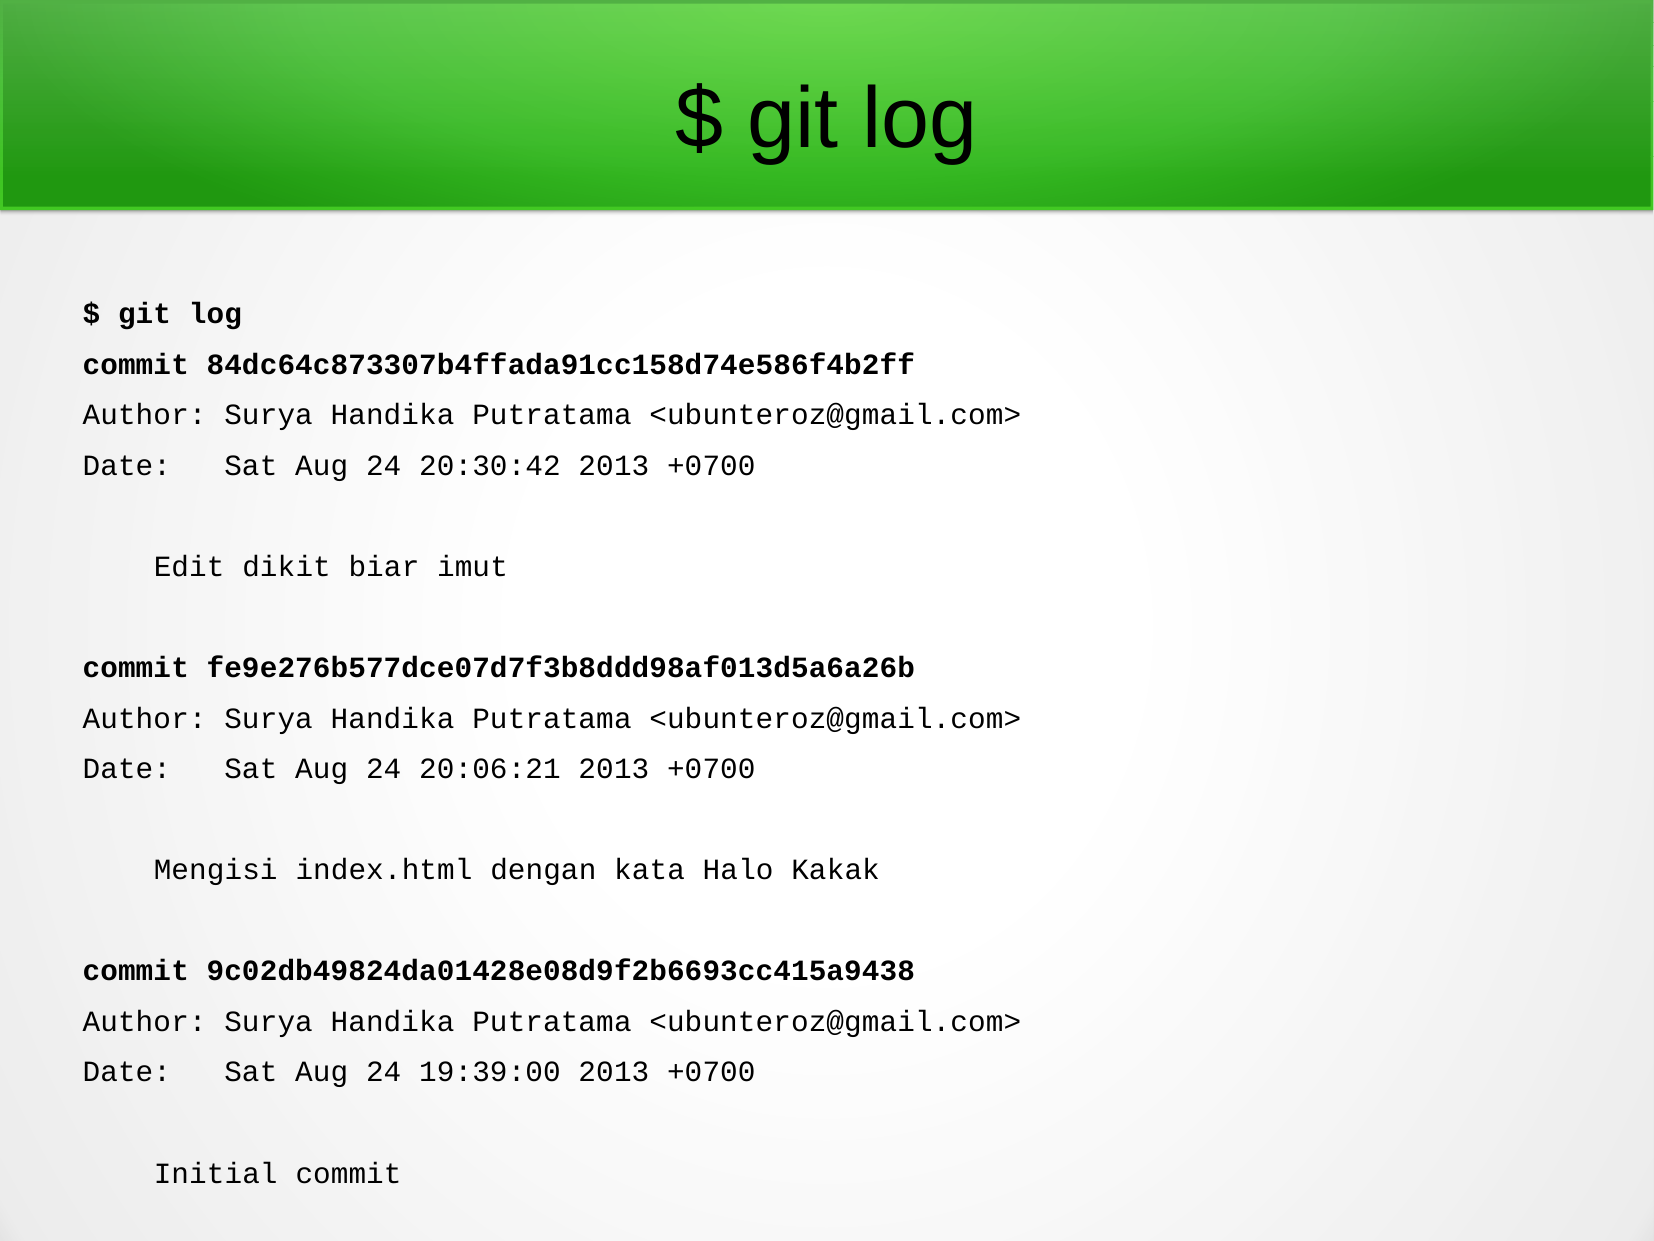

# $ git log
$ git log
commit 84dc64c873307b4ffada91cc158d74e586f4b2ff
Author: Surya Handika Putratama <ubunteroz@gmail.com>
Date: Sat Aug 24 20:30:42 2013 +0700
 Edit dikit biar imut
commit fe9e276b577dce07d7f3b8ddd98af013d5a6a26b
Author: Surya Handika Putratama <ubunteroz@gmail.com>
Date: Sat Aug 24 20:06:21 2013 +0700
 Mengisi index.html dengan kata Halo Kakak
commit 9c02db49824da01428e08d9f2b6693cc415a9438
Author: Surya Handika Putratama <ubunteroz@gmail.com>
Date: Sat Aug 24 19:39:00 2013 +0700
 Initial commit